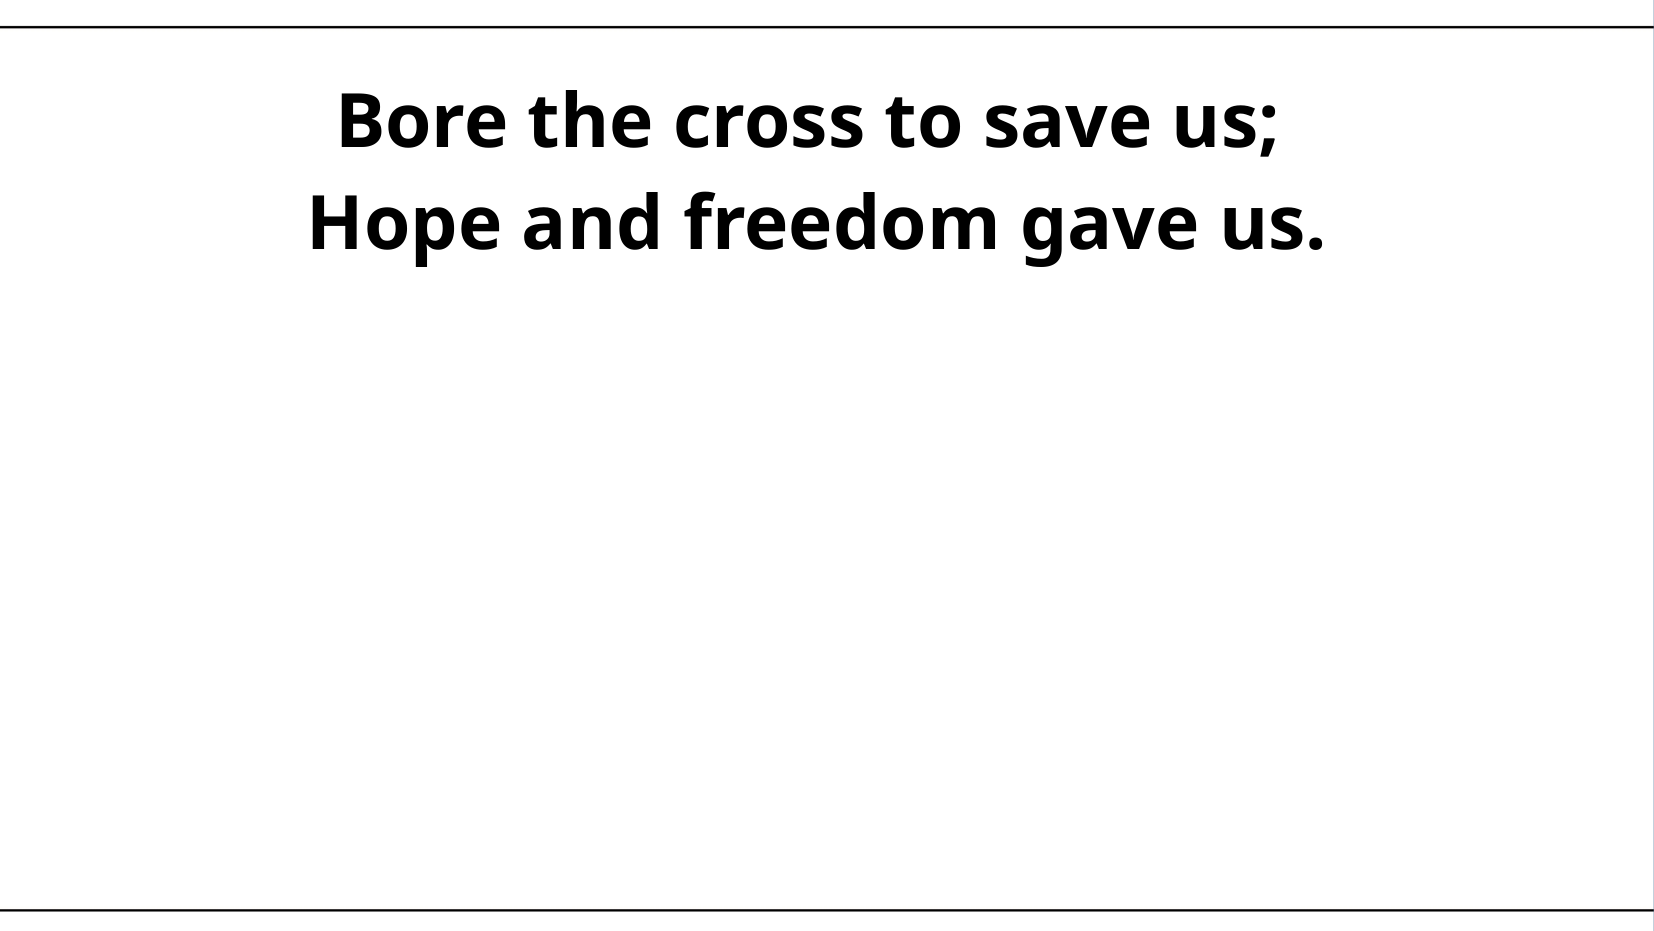

Bore the cross to save us;
Hope and freedom gave us.